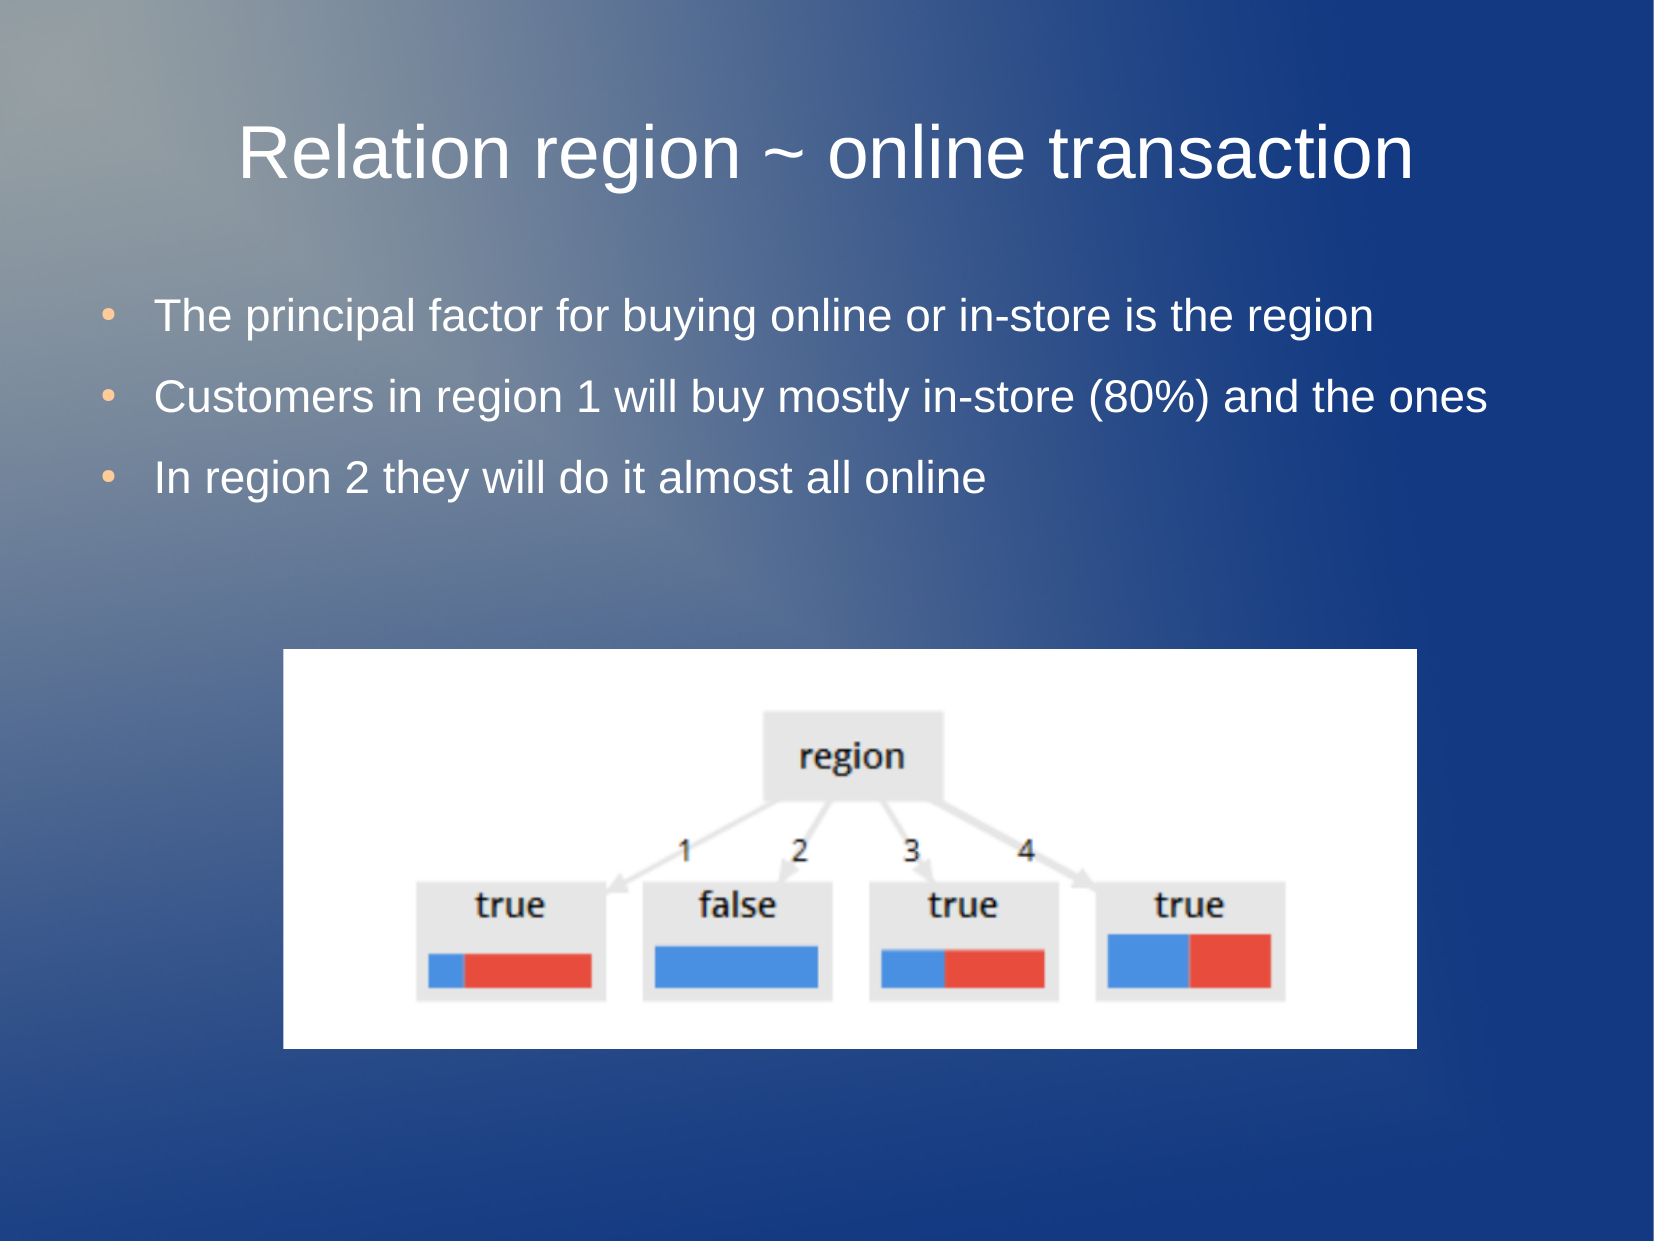

# Relation region ~ online transaction
The principal factor for buying online or in-store is the region
Customers in region 1 will buy mostly in-store (80%) and the ones
In region 2 they will do it almost all online